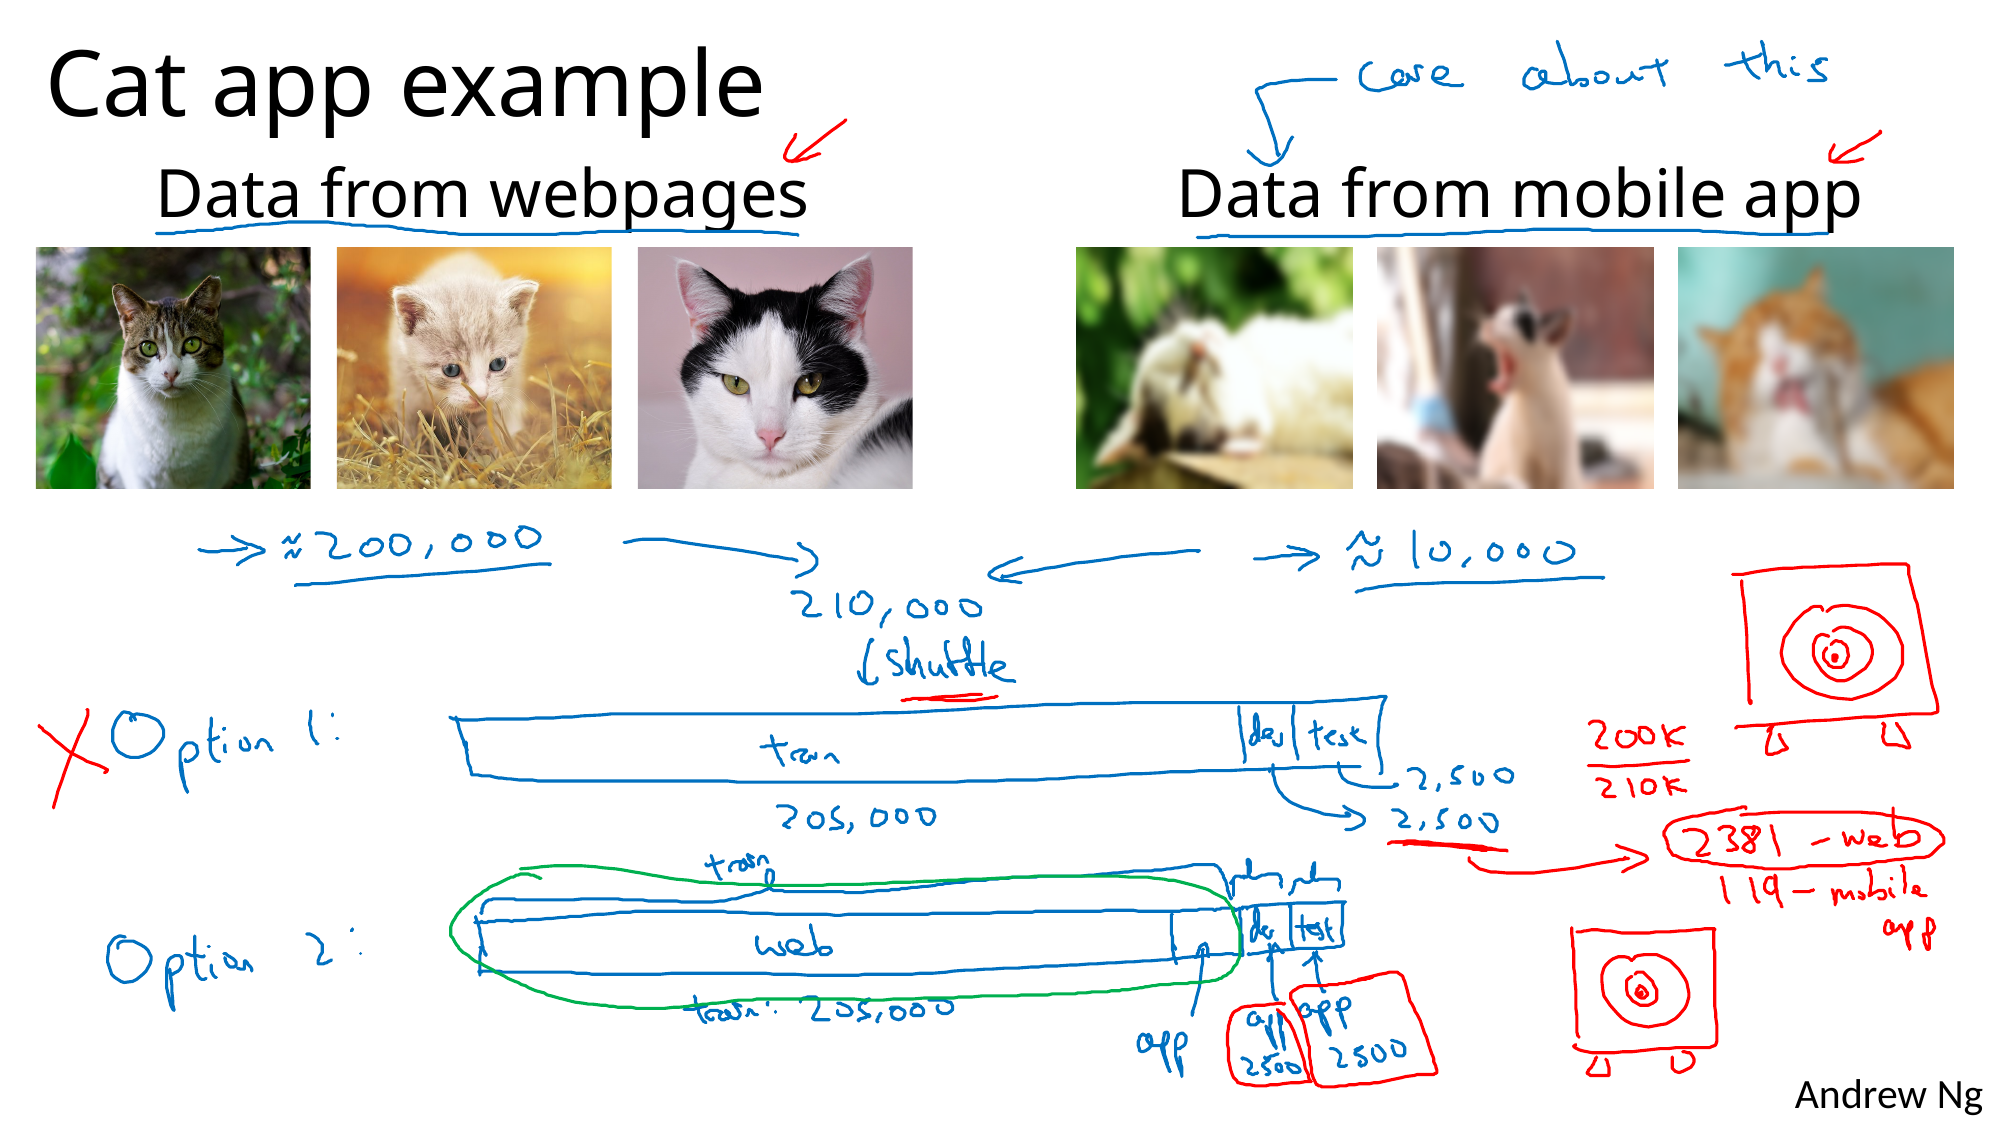

# Cat app example
Data from webpages
Data from mobile app